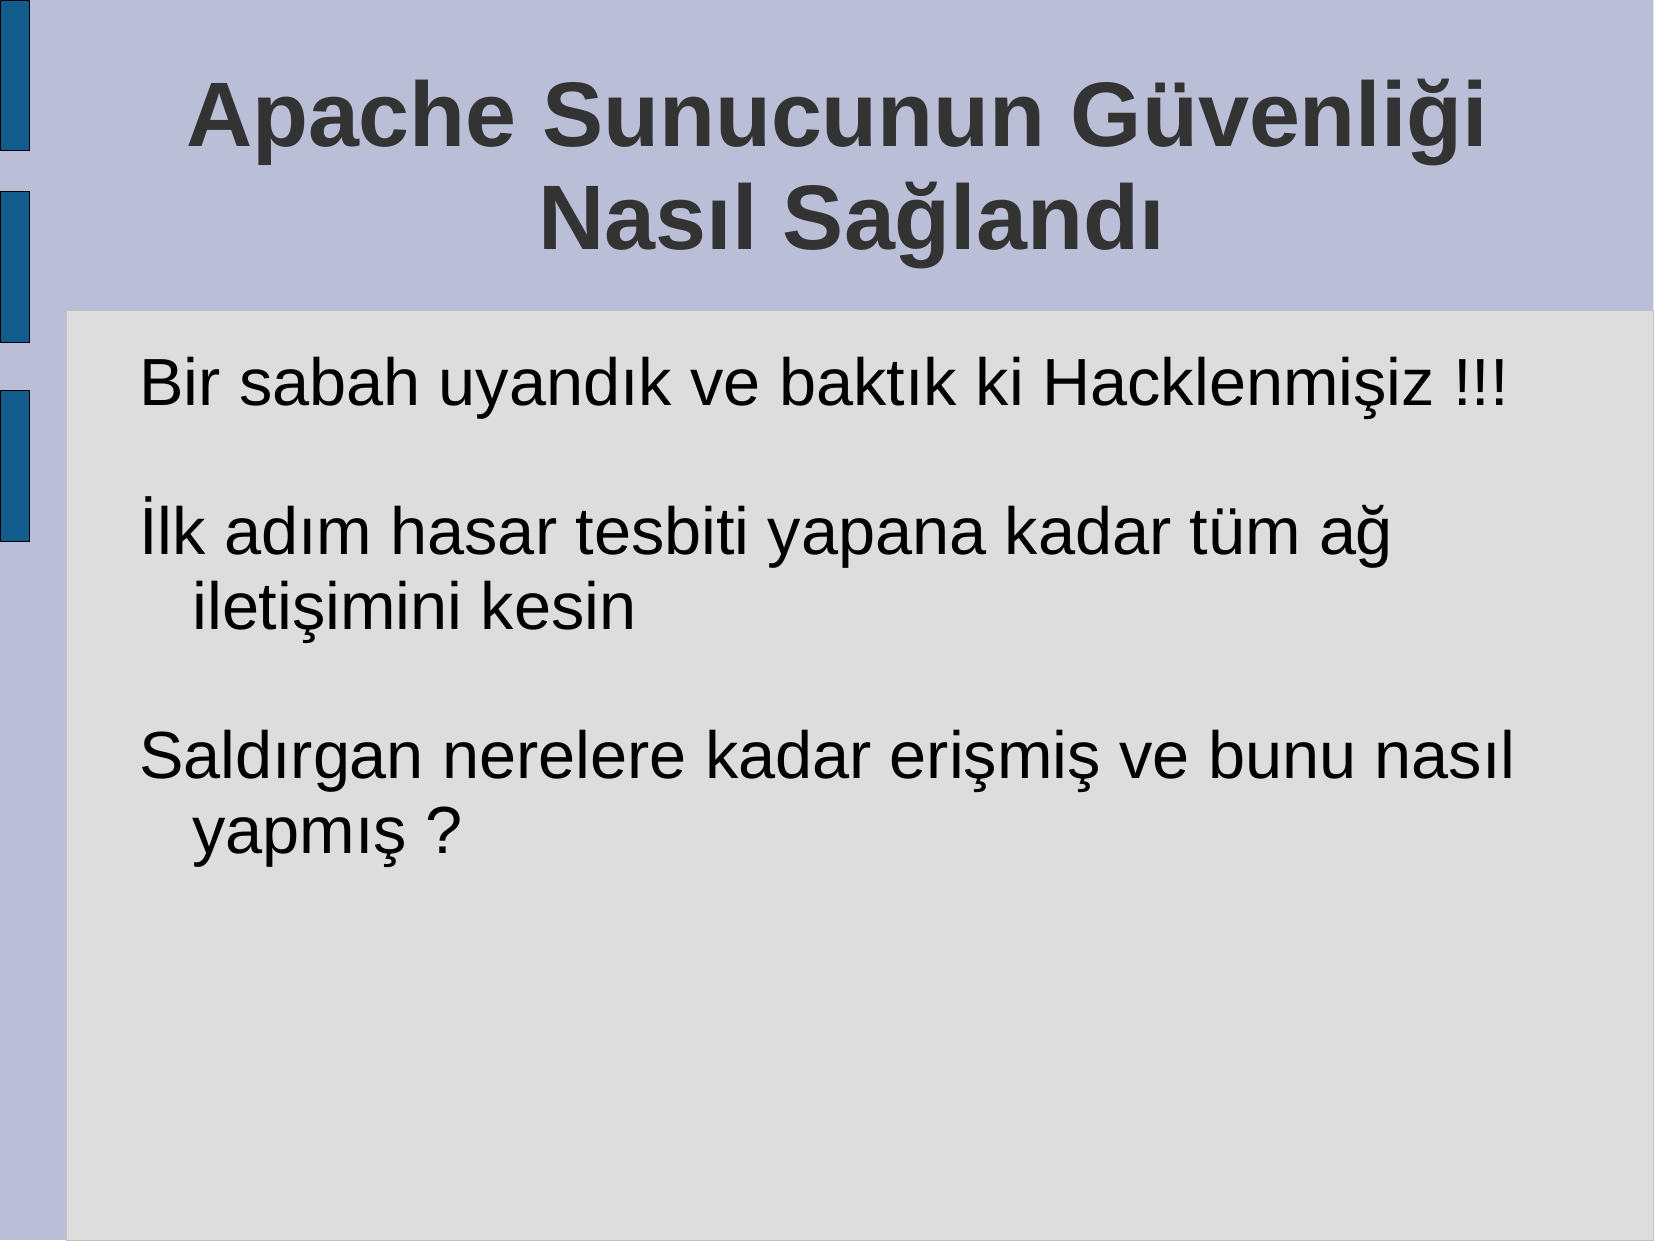

# Apache Sunucunun Güvenliği Nasıl Sağlandı
Bir sabah uyandık ve baktık ki Hacklenmişiz !!!
İlk adım hasar tesbiti yapana kadar tüm ağ iletişimini kesin
Saldırgan nerelere kadar erişmiş ve bunu nasıl yapmış ?